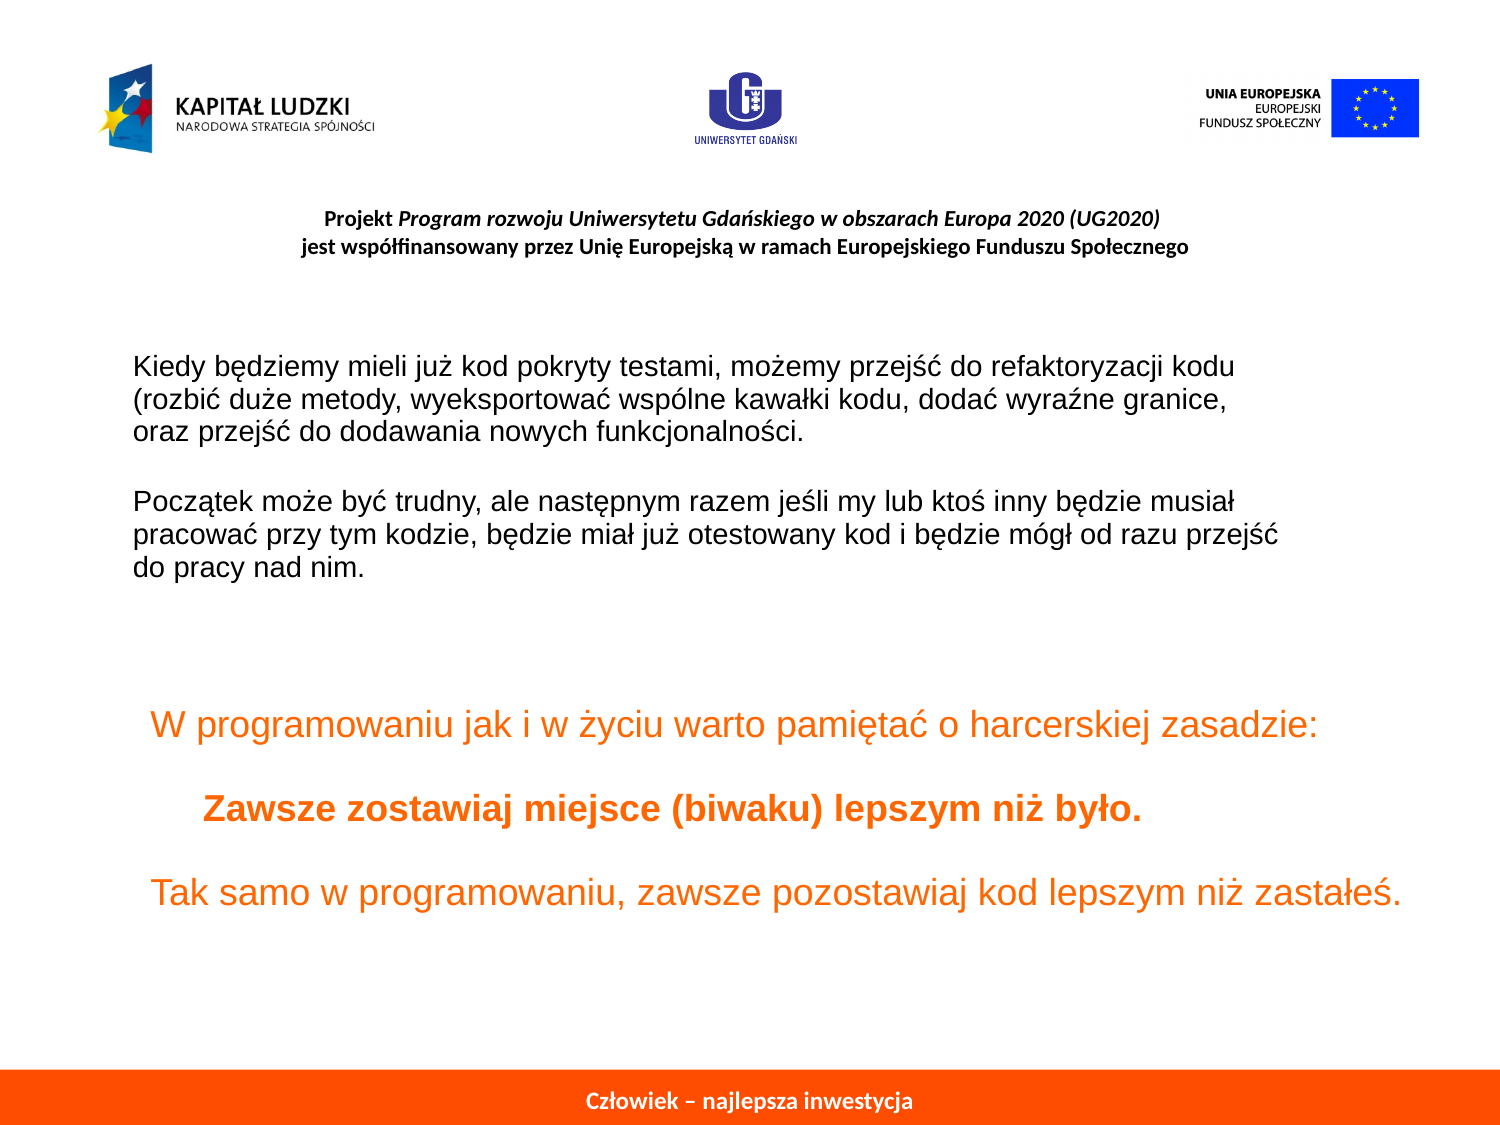

Projekt Program rozwoju Uniwersytetu Gdańskiego w obszarach Europa 2020 (UG2020)
jest współfinansowany przez Unię Europejską w ramach Europejskiego Funduszu Społecznego
Kiedy będziemy mieli już kod pokryty testami, możemy przejść do refaktoryzacji kodu
(rozbić duże metody, wyeksportować wspólne kawałki kodu, dodać wyraźne granice,
oraz przejść do dodawania nowych funkcjonalności.
Początek może być trudny, ale następnym razem jeśli my lub ktoś inny będzie musiał
pracować przy tym kodzie, będzie miał już otestowany kod i będzie mógł od razu przejść
do pracy nad nim.
W programowaniu jak i w życiu warto pamiętać o harcerskiej zasadzie:
 Zawsze zostawiaj miejsce (biwaku) lepszym niż było.
Tak samo w programowaniu, zawsze pozostawiaj kod lepszym niż zastałeś.
Człowiek – najlepsza inwestycja